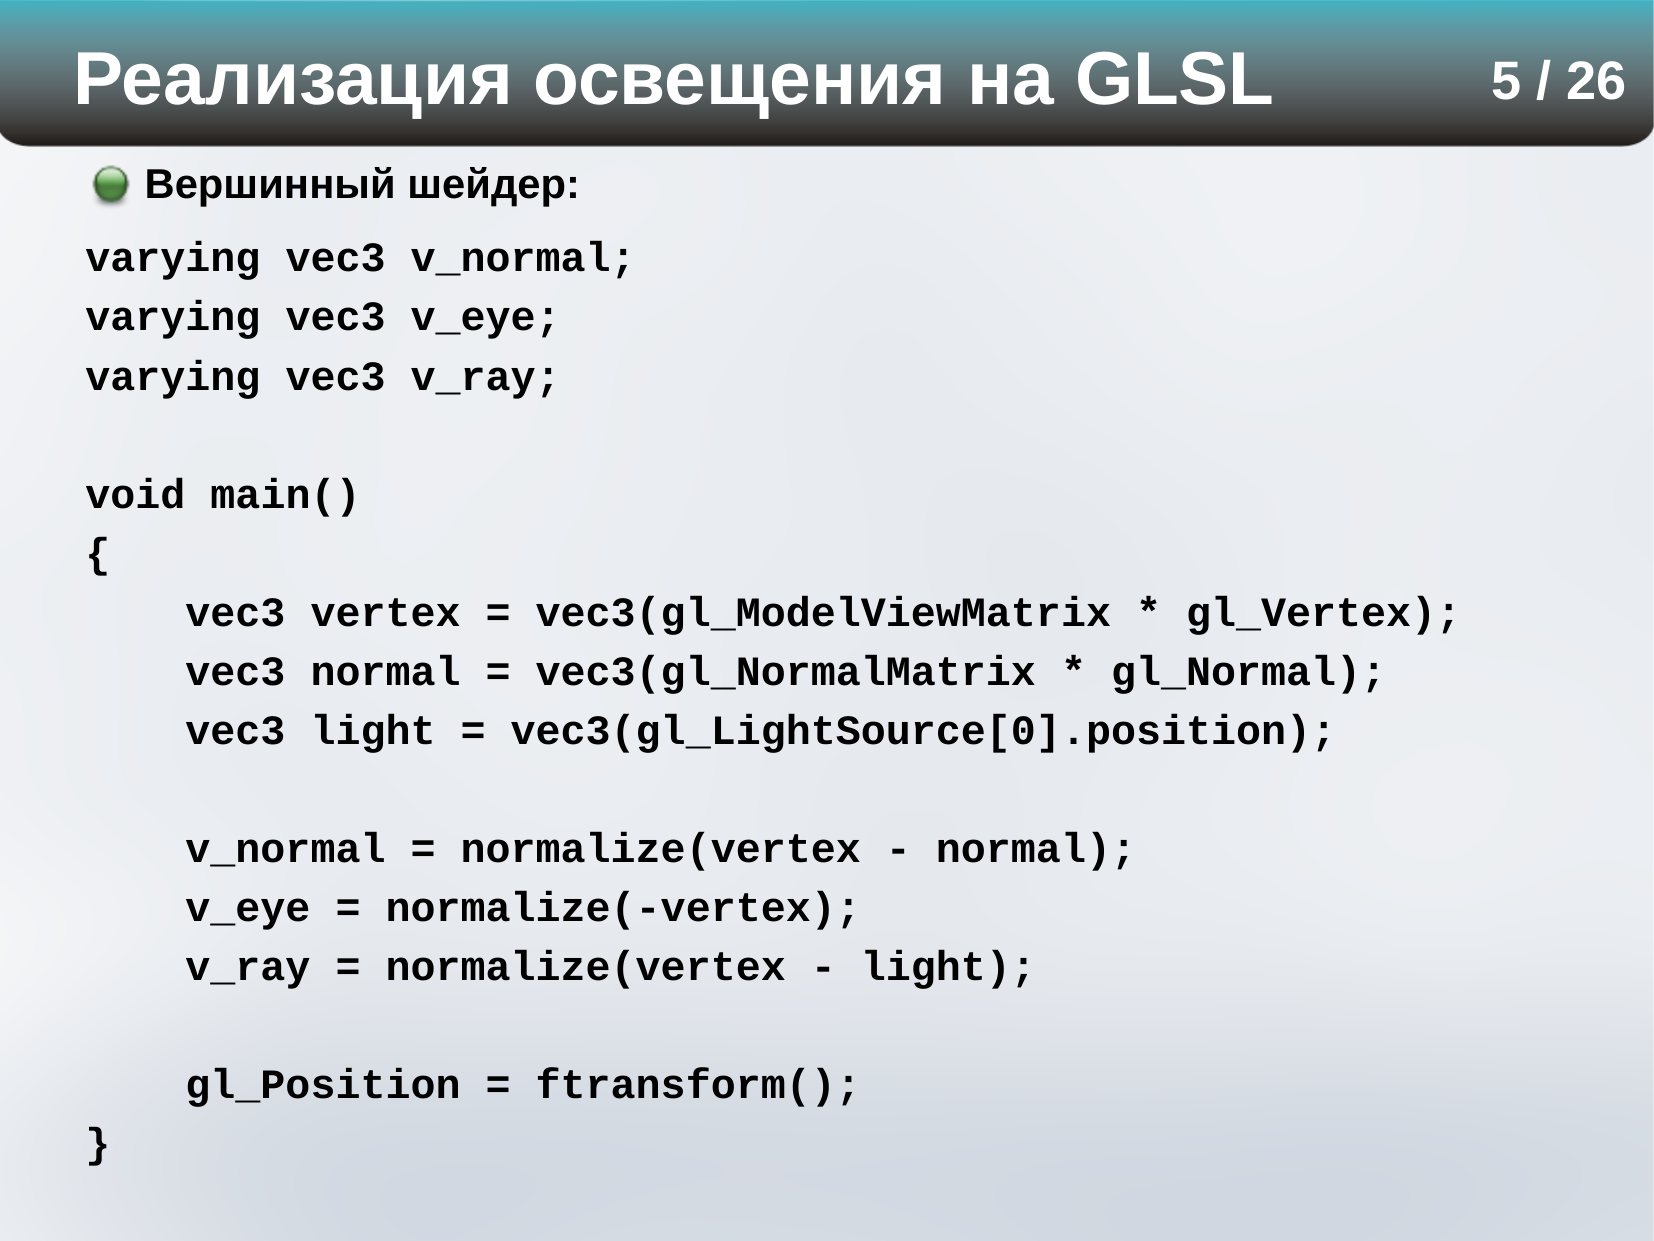

Реализация освещения на GLSL
Вершинный шейдер:
varying vec3 v_normal;
varying vec3 v_eye;
varying vec3 v_ray;
void main()
{
 vec3 vertex = vec3(gl_ModelViewMatrix * gl_Vertex);
 vec3 normal = vec3(gl_NormalMatrix * gl_Normal);
 vec3 light = vec3(gl_LightSource[0].position);
 v_normal = normalize(vertex - normal);
 v_eye = normalize(-vertex);
 v_ray = normalize(vertex - light);
 gl_Position = ftransform();
}